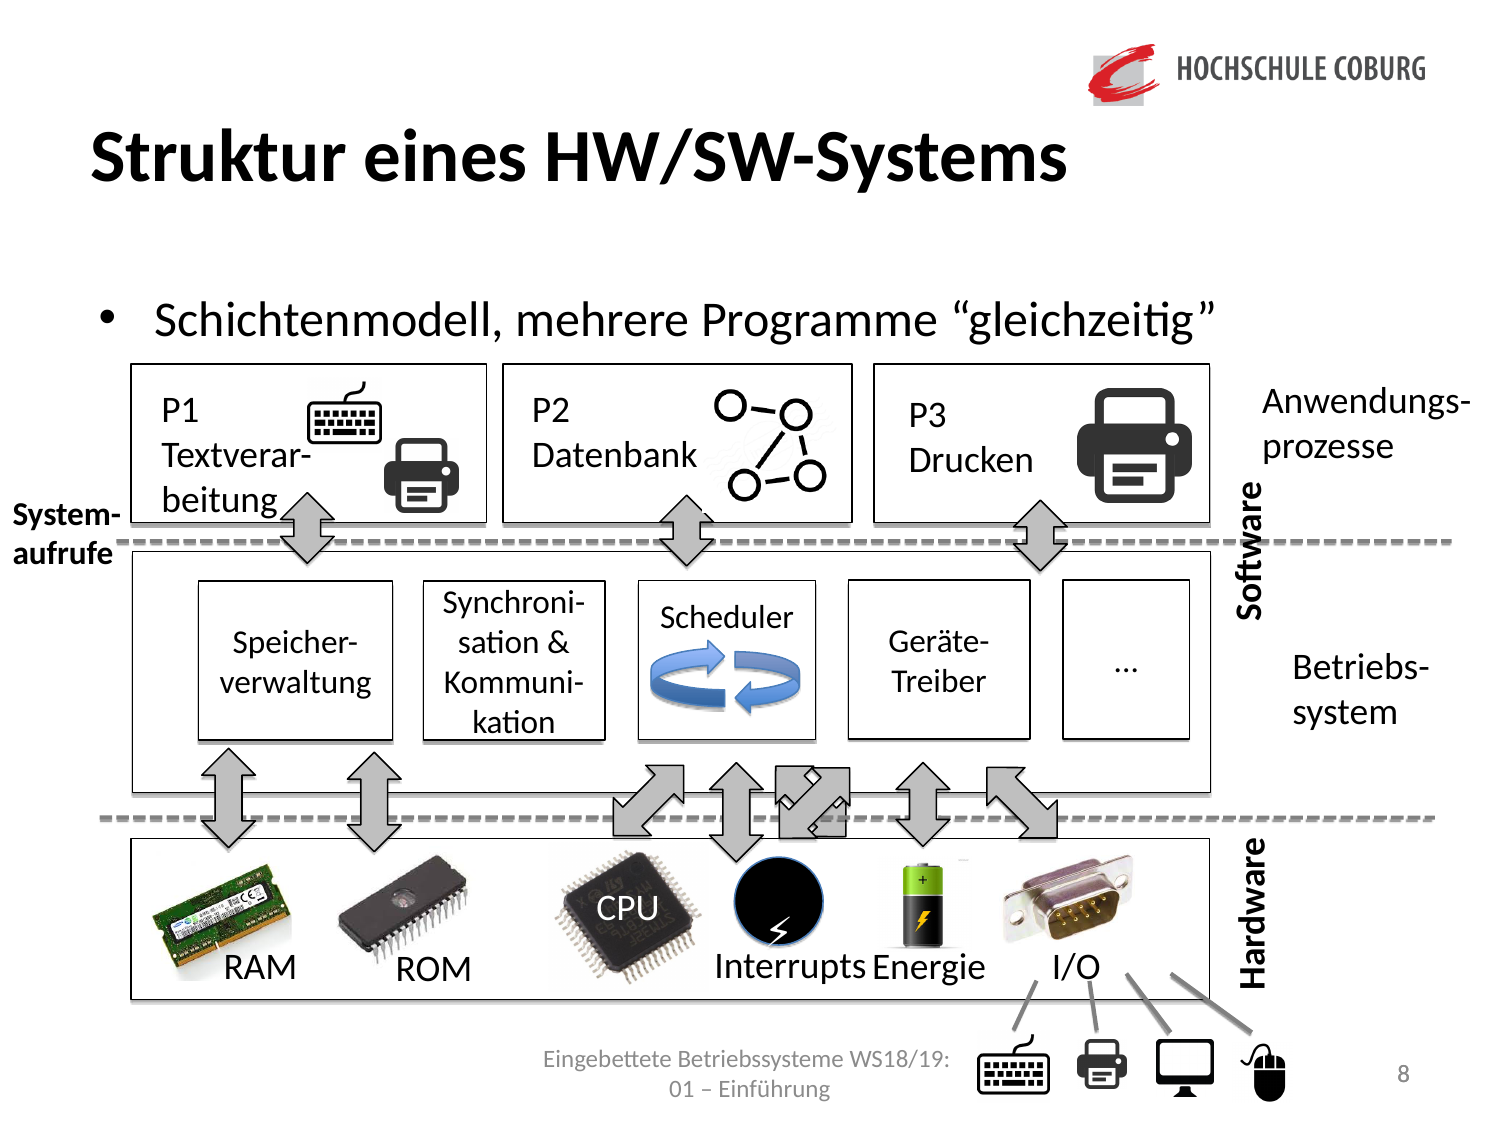

# Struktur eines HW/SW-Systems
Schichtenmodell, mehrere Programme “gleichzeitig”
Anwendungs-
prozesse
P1
Textverar-
beitung
P2
Datenbank
P3
Drucken
System-
aufrufe
Software
Geräte-
Treiber
...
Scheduler
Speicher-
verwaltung
Synchroni-
sation &
Kommuni-
kation
Betriebs-
system
CPU
I/O
Energie
 ⚡︎
Interrupts
Hardware
RAM
ROM
Eingebettete Betriebssysteme WS17/18: 01 – Einführung
1
8